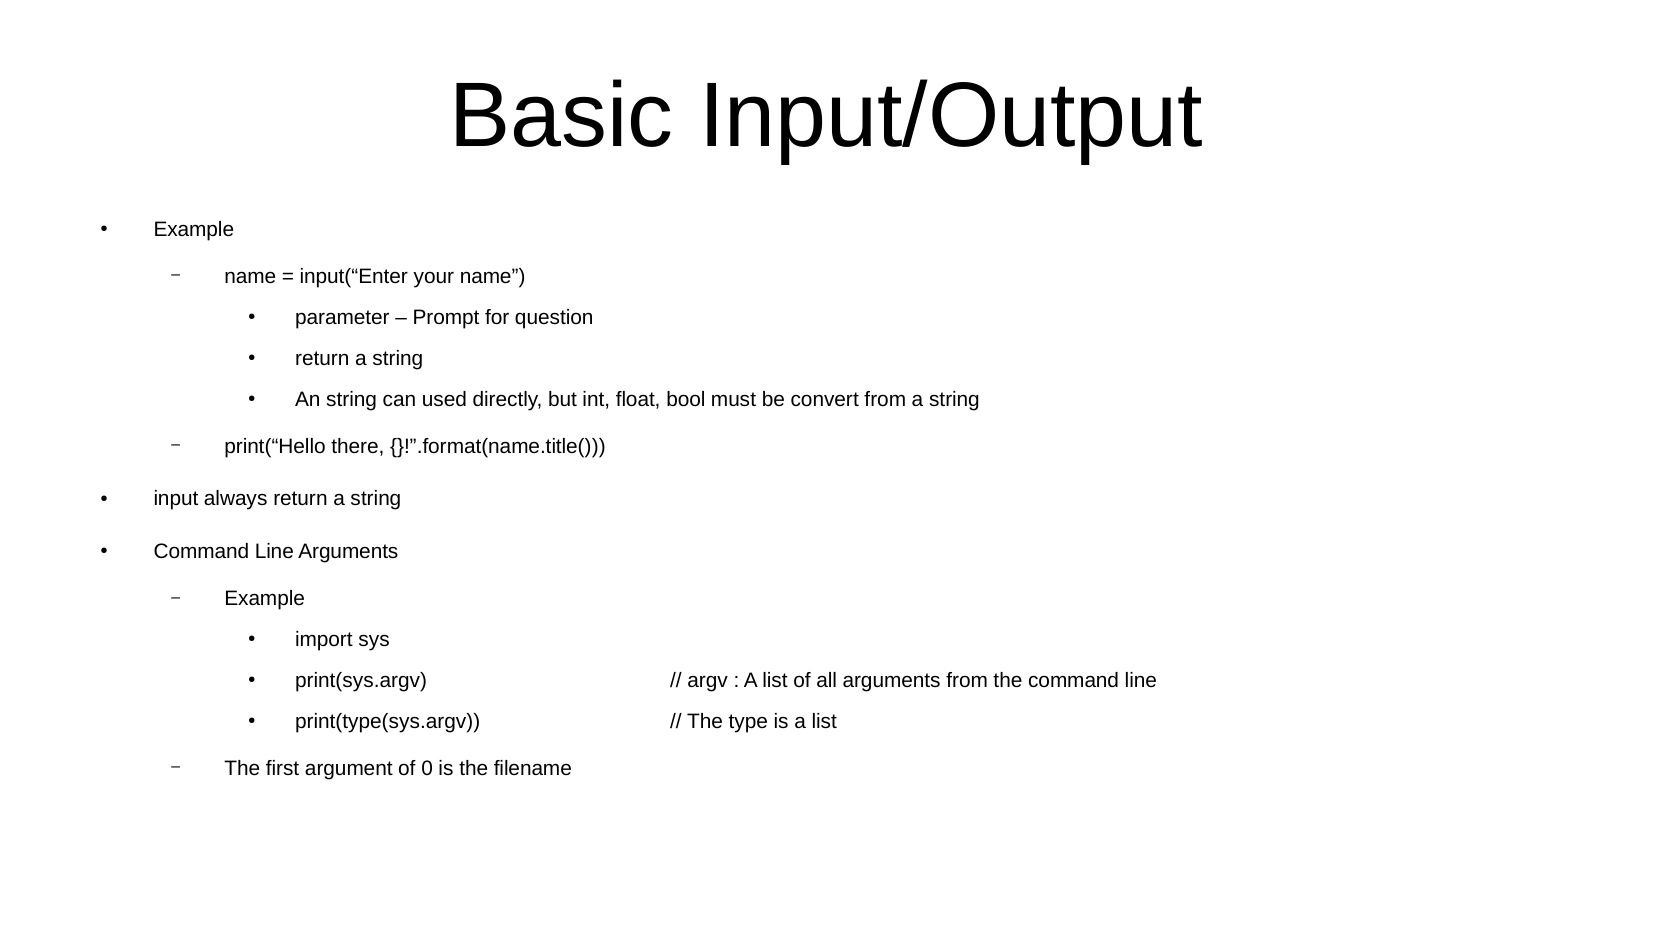

# Basic Input/Output
Example
name = input(“Enter your name”)
parameter – Prompt for question
return a string
An string can used directly, but int, float, bool must be convert from a string
print(“Hello there, {}!”.format(name.title()))
input always return a string
Command Line Arguments
Example
import sys
print(sys.argv)				// argv : A list of all arguments from the command line
print(type(sys.argv))			// The type is a list
The first argument of 0 is the filename